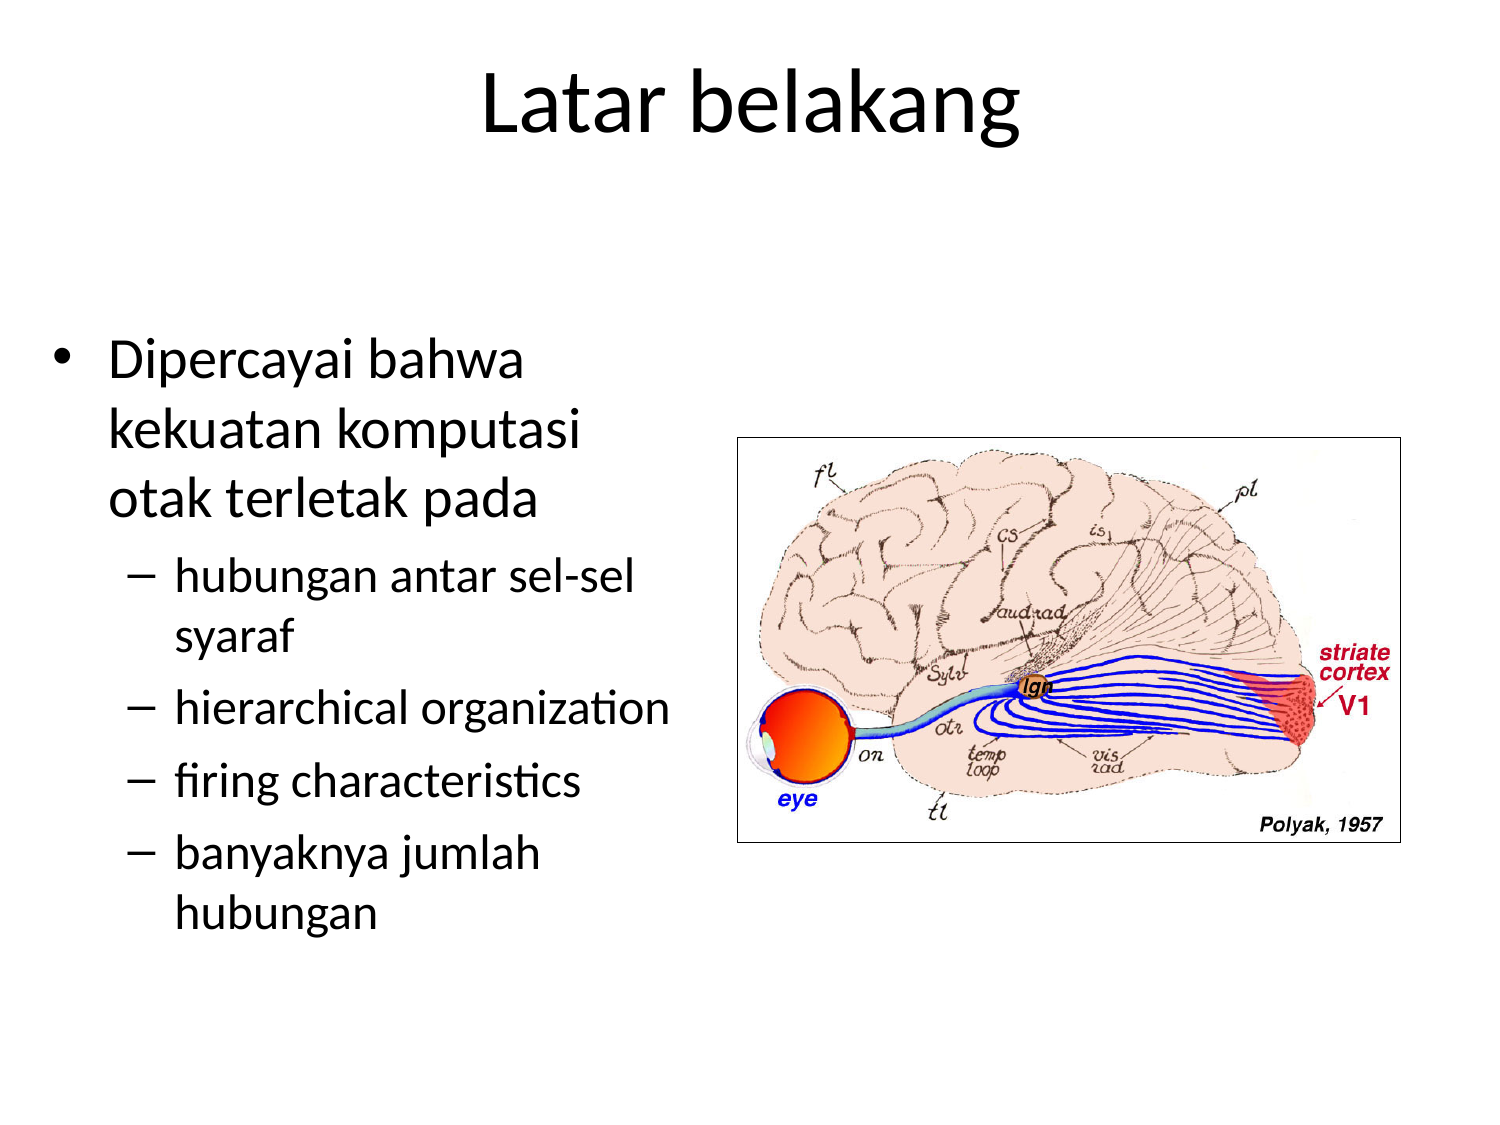

# Latar belakang
Dipercayai bahwa kekuatan komputasi otak terletak pada
hubungan antar sel-sel syaraf
hierarchical organization
firing characteristics
banyaknya jumlah hubungan